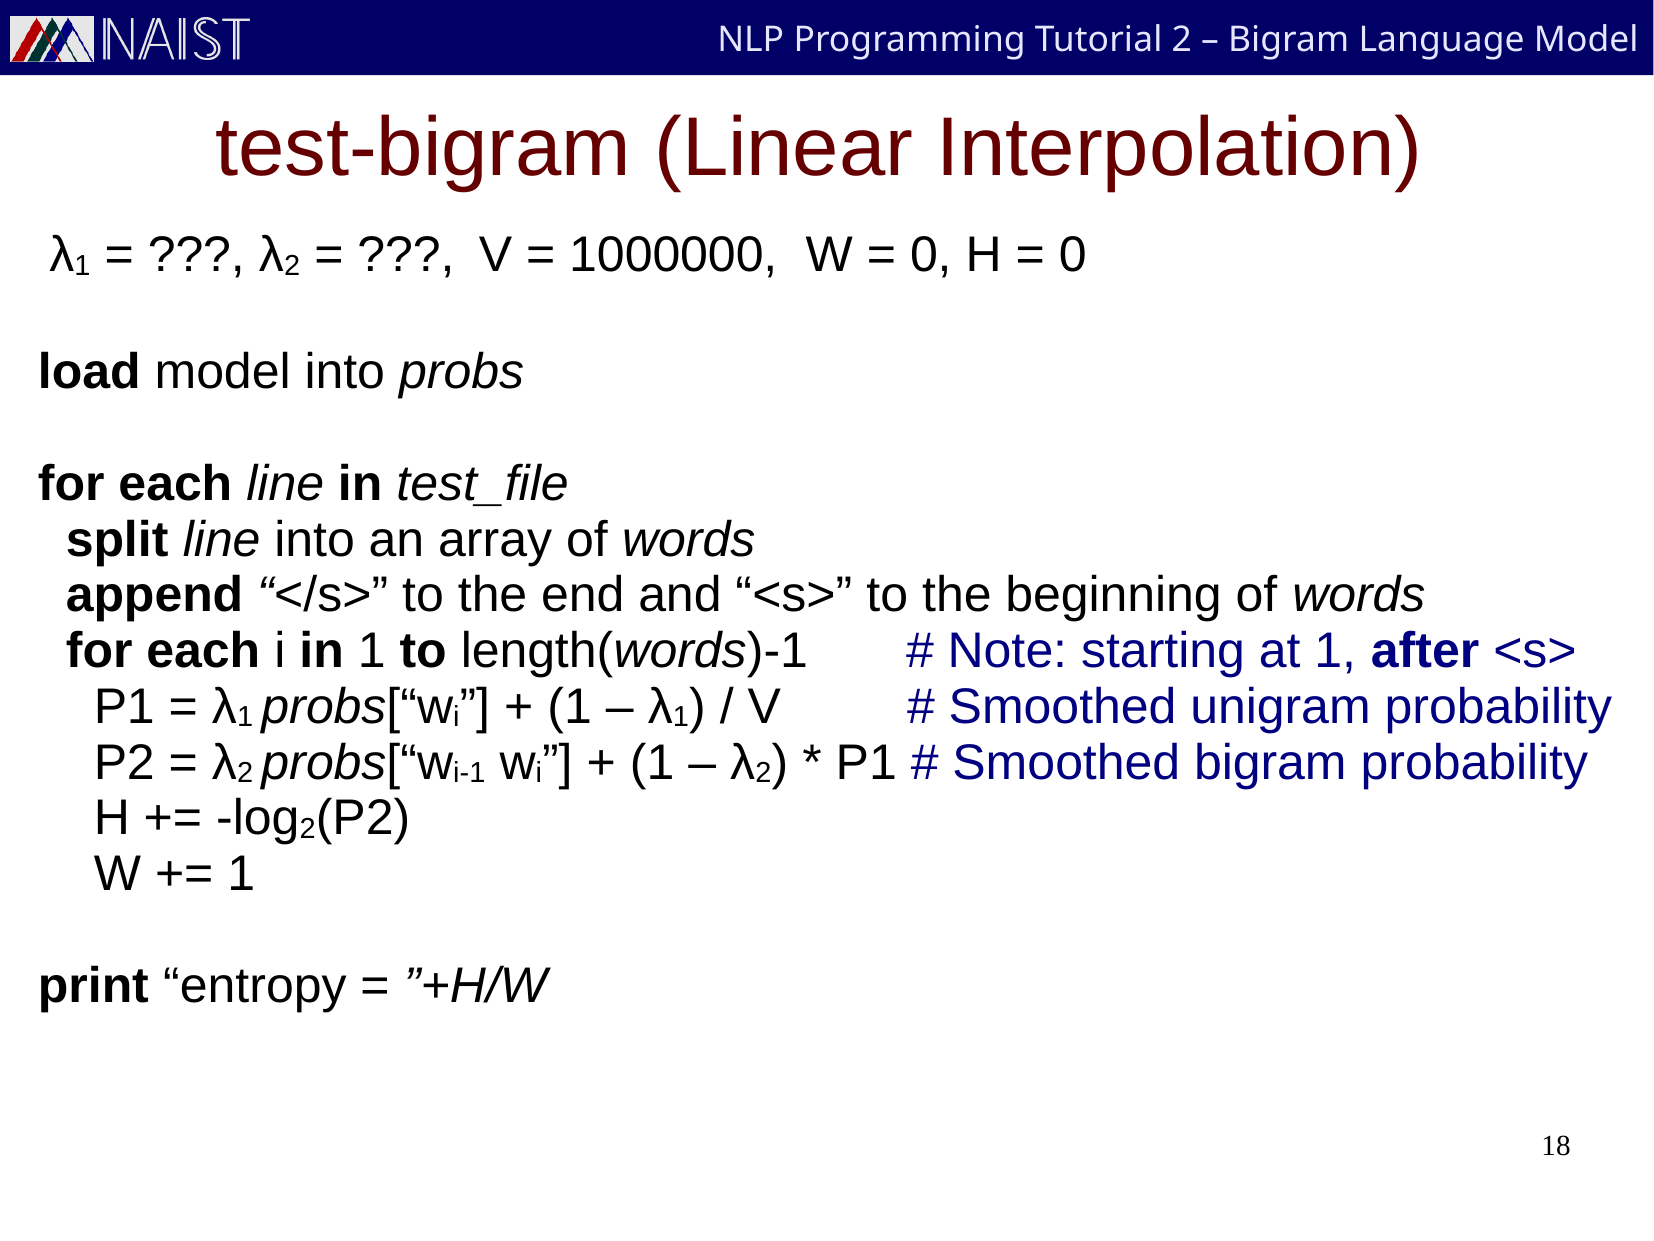

# test-bigram (Linear Interpolation)
λ1 = ???, λ2 = ???, V = 1000000, W = 0, H = 0
load model into probs
for each line in test_file
 split line into an array of words
 append “</s>” to the end and “<s>” to the beginning of words
 for each i in 1 to length(words)-1 # Note: starting at 1, after <s>
 P1 = λ1 probs[“wi”] + (1 – λ1) / V # Smoothed unigram probability
 P2 = λ2 probs[“wi-1 wi”] + (1 – λ2) * P1 # Smoothed bigram probability
 H += -log2(P2)
 W += 1
print “entropy = ”+H/W
18